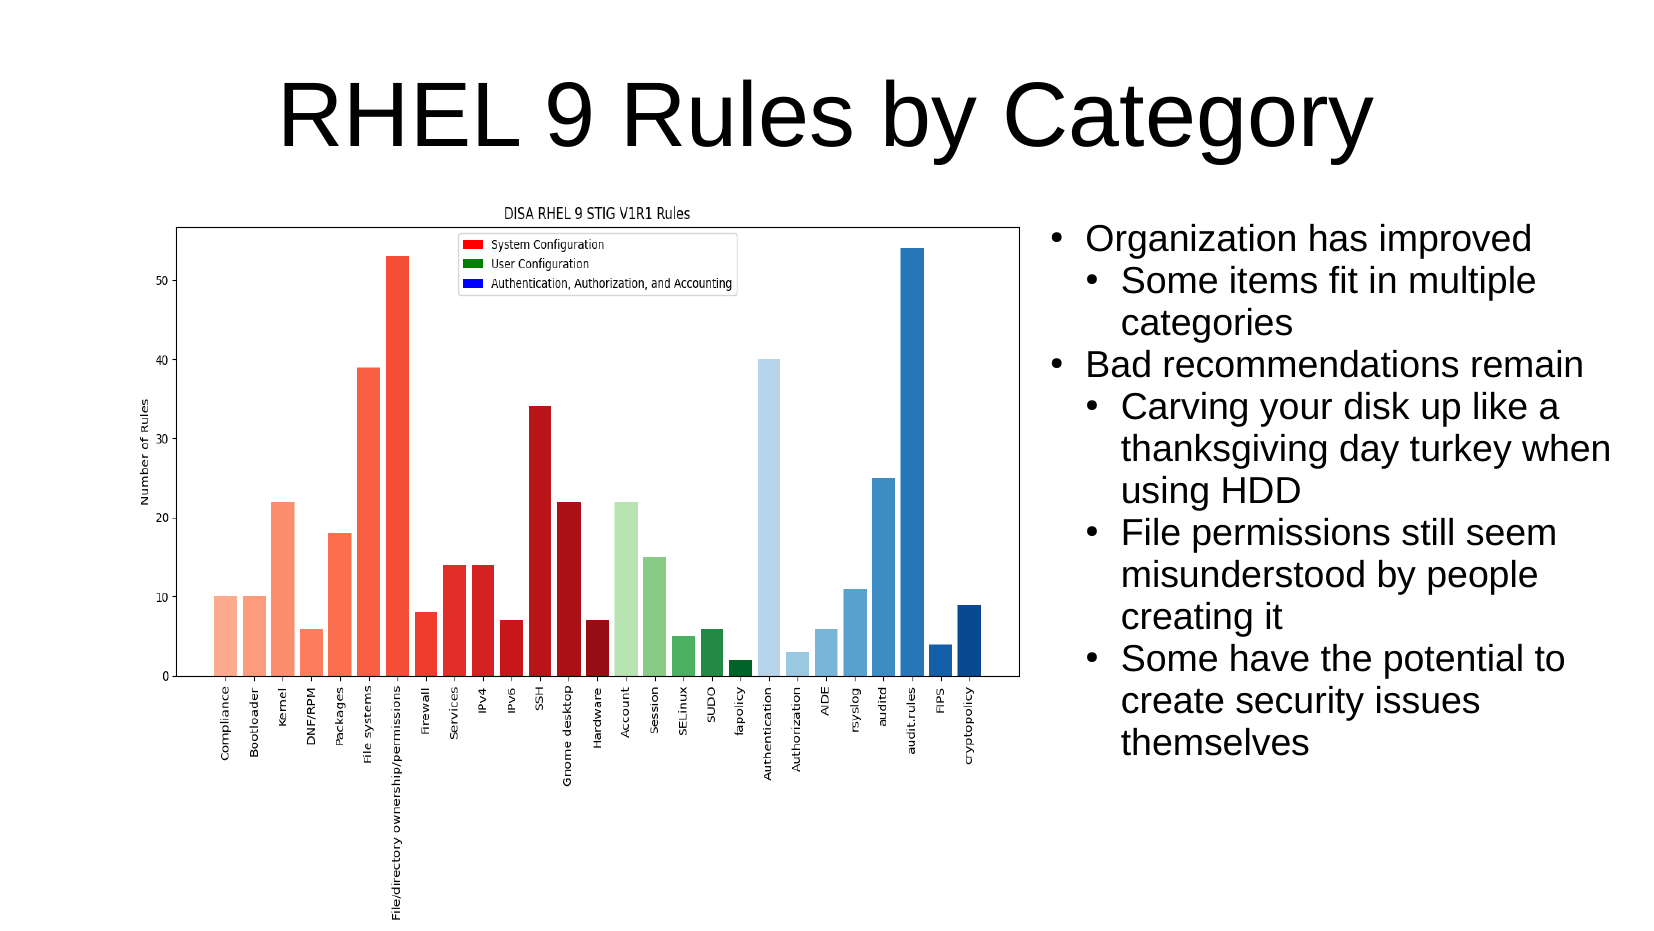

# RHEL 9 Rules by Category
Organization has improved
Some items fit in multiple categories
Bad recommendations remain
Carving your disk up like a thanksgiving day turkey when using HDD
File permissions still seem misunderstood by people creating it
Some have the potential to create security issues themselves